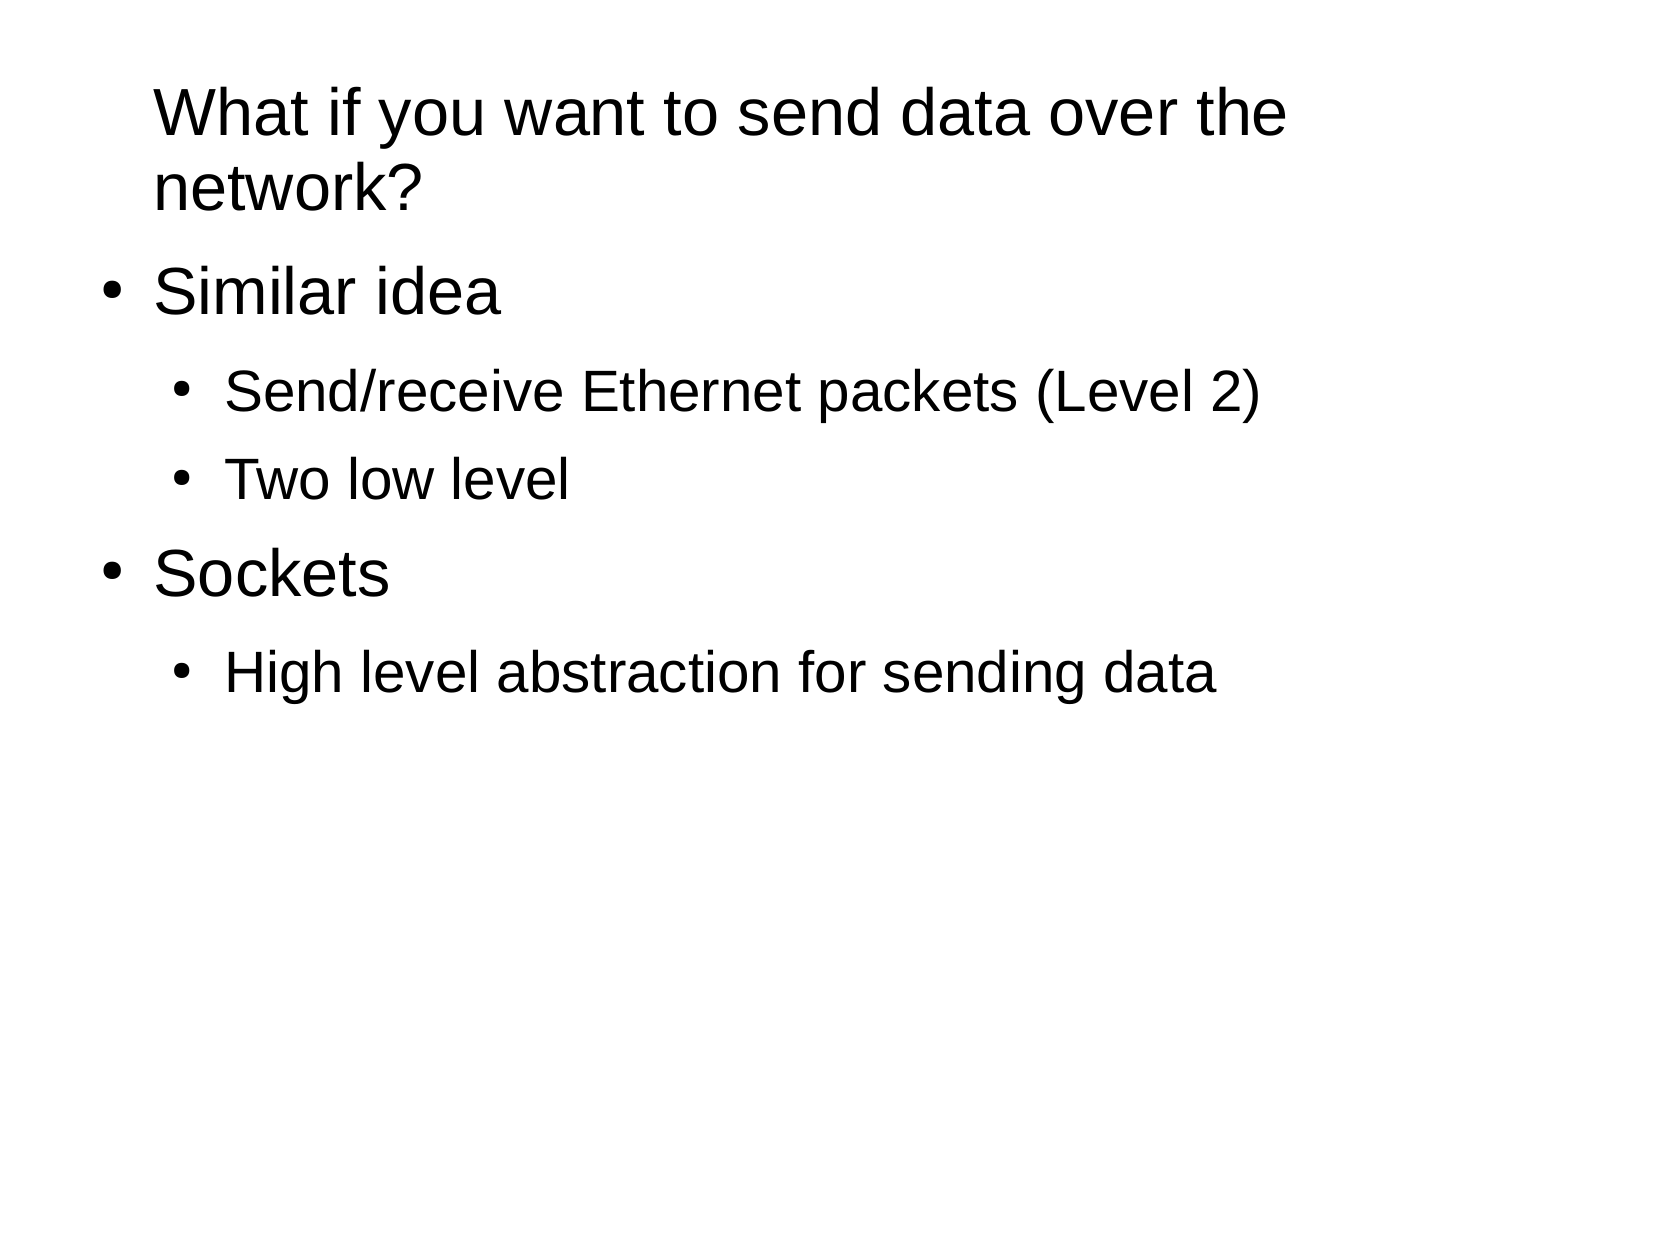

# What if you want to send data over the network?
Similar idea
Send/receive Ethernet packets (Level 2)
Two low level
Sockets
High level abstraction for sending data